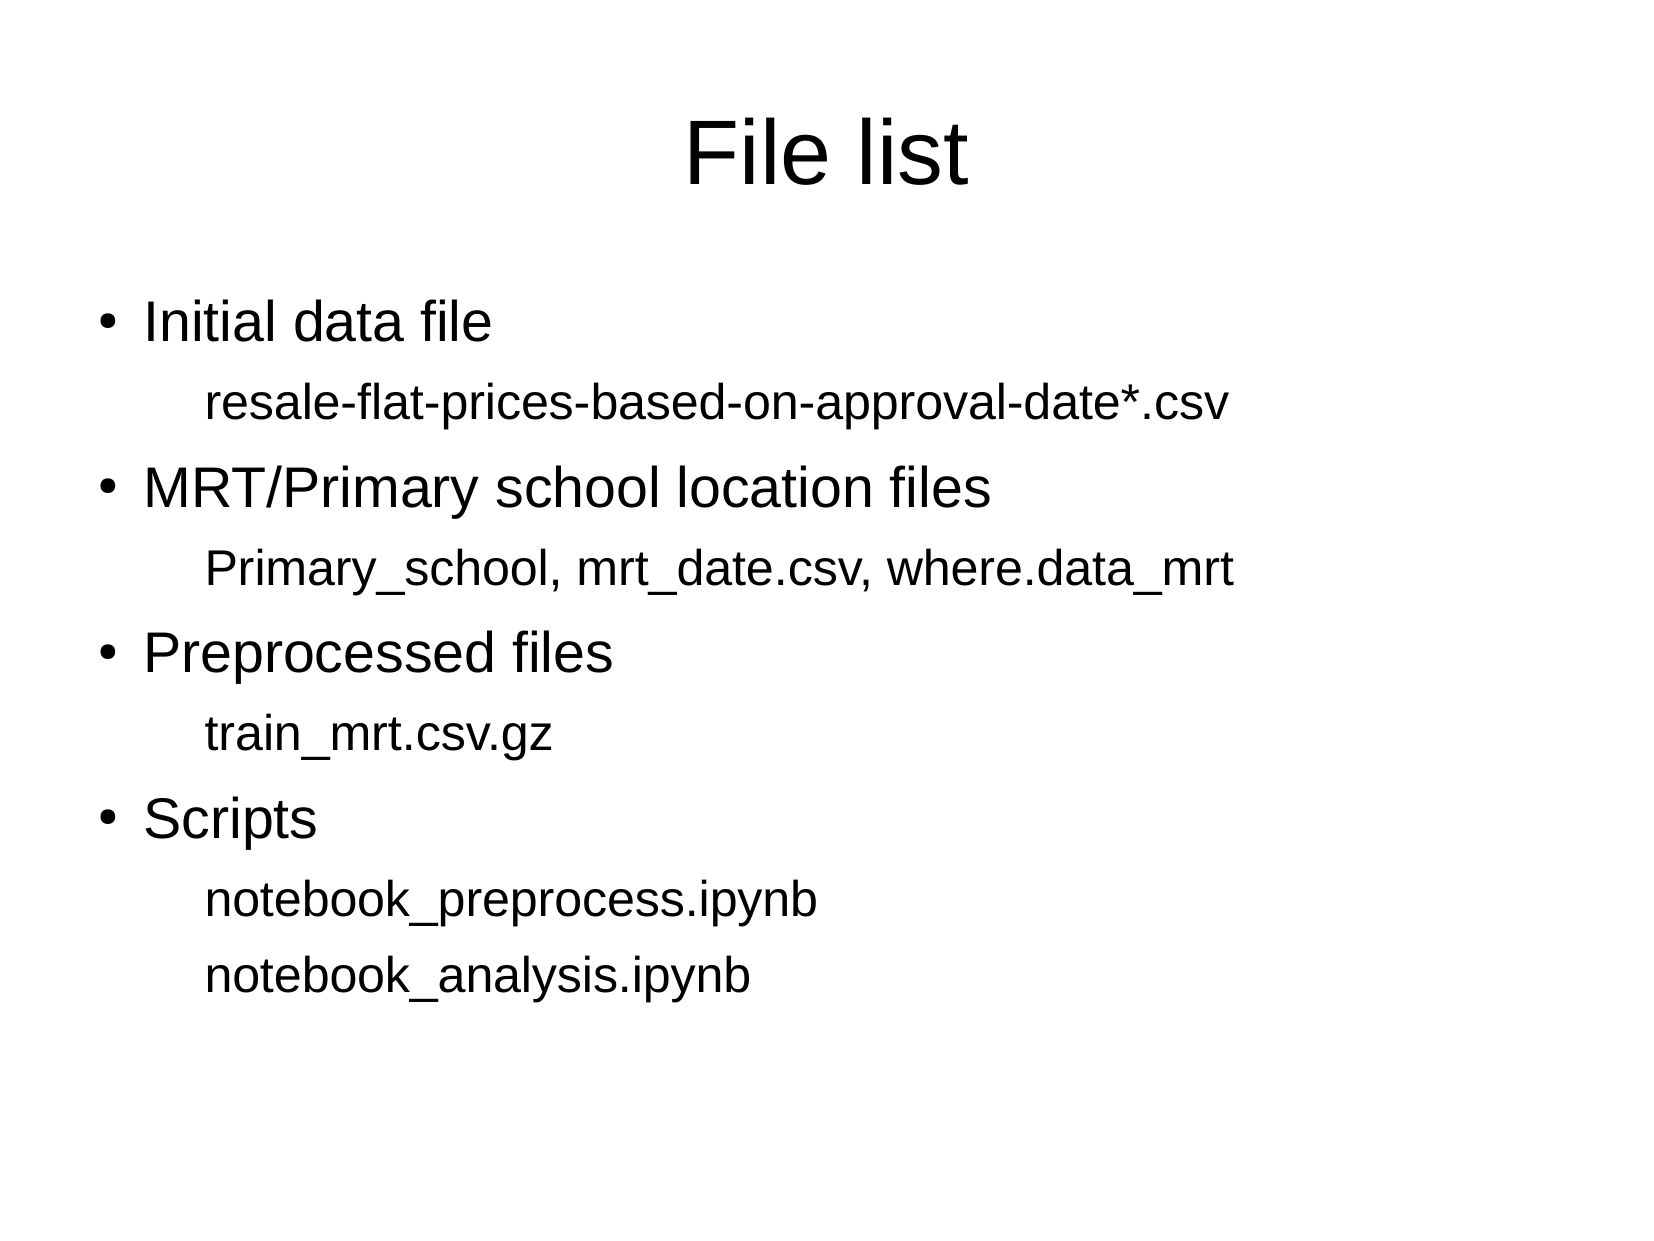

# File list
Initial data file
resale-flat-prices-based-on-approval-date*.csv
MRT/Primary school location files
Primary_school, mrt_date.csv, where.data_mrt
Preprocessed files
train_mrt.csv.gz
Scripts
notebook_preprocess.ipynb
notebook_analysis.ipynb